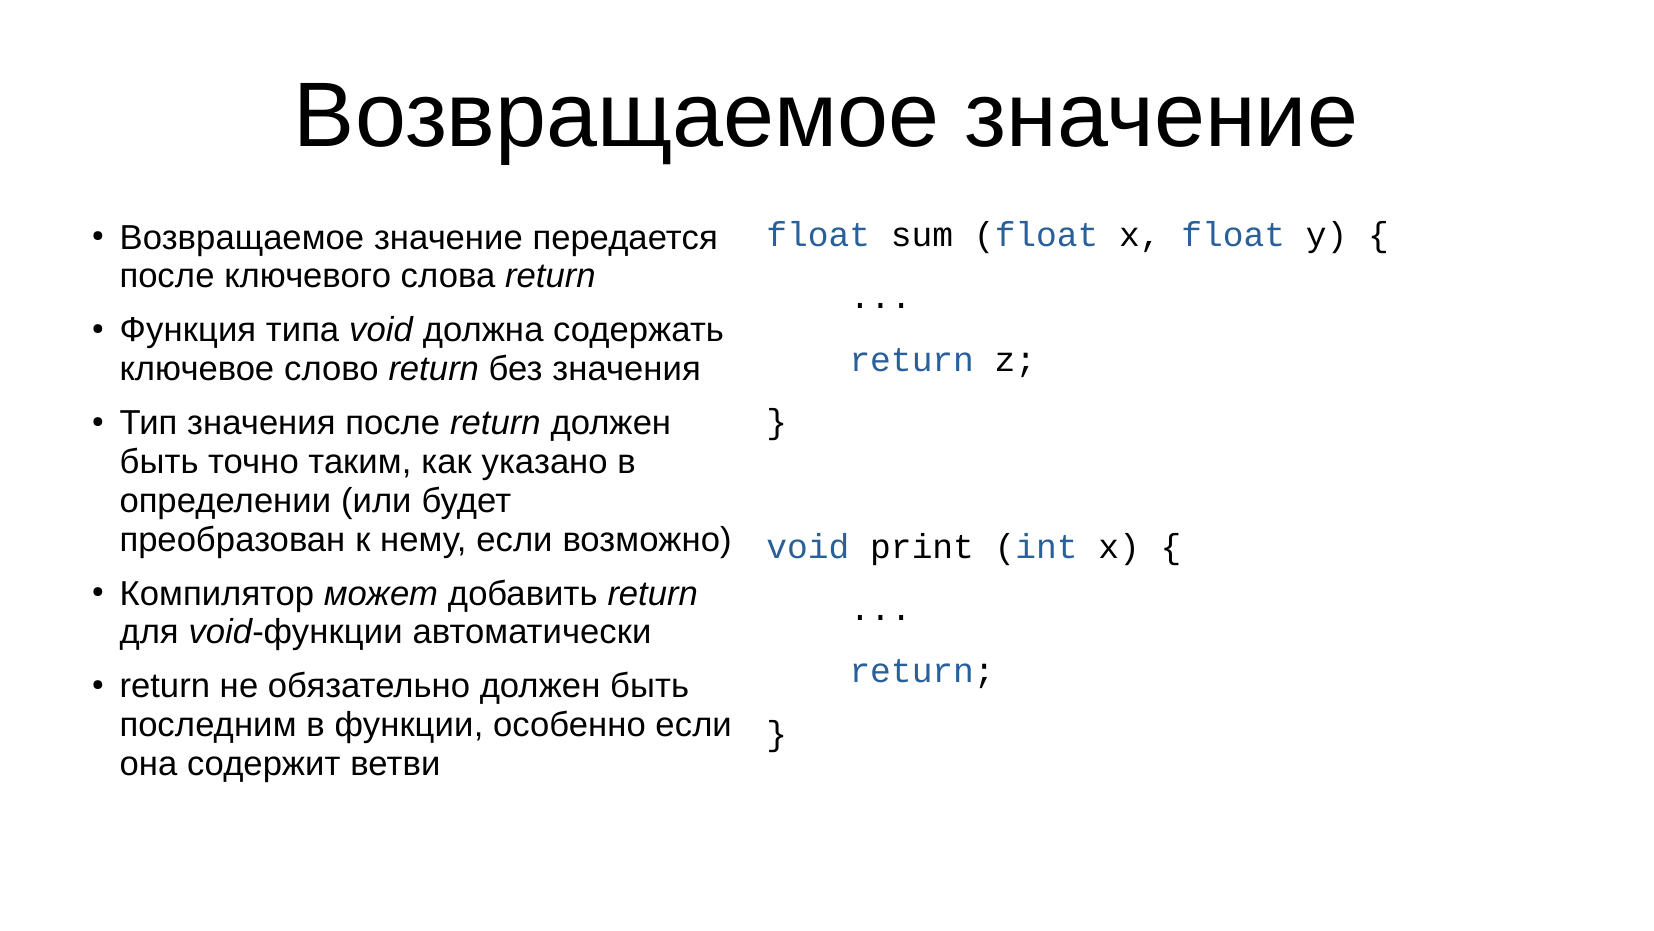

# Возвращаемое значение
Возвращаемое значение передается после ключевого слова return
Функция типа void должна содержать ключевое слово return без значения
Тип значения после return должен быть точно таким, как указано в определении (или будет преобразован к нему, если возможно)
Компилятор может добавить return для void-функции автоматически
return не обязательно должен быть последним в функции, особенно если она содержит ветви
float sum (float x, float y) {
 ...
 return z;
}
void print (int x) {
 ...
 return;
}